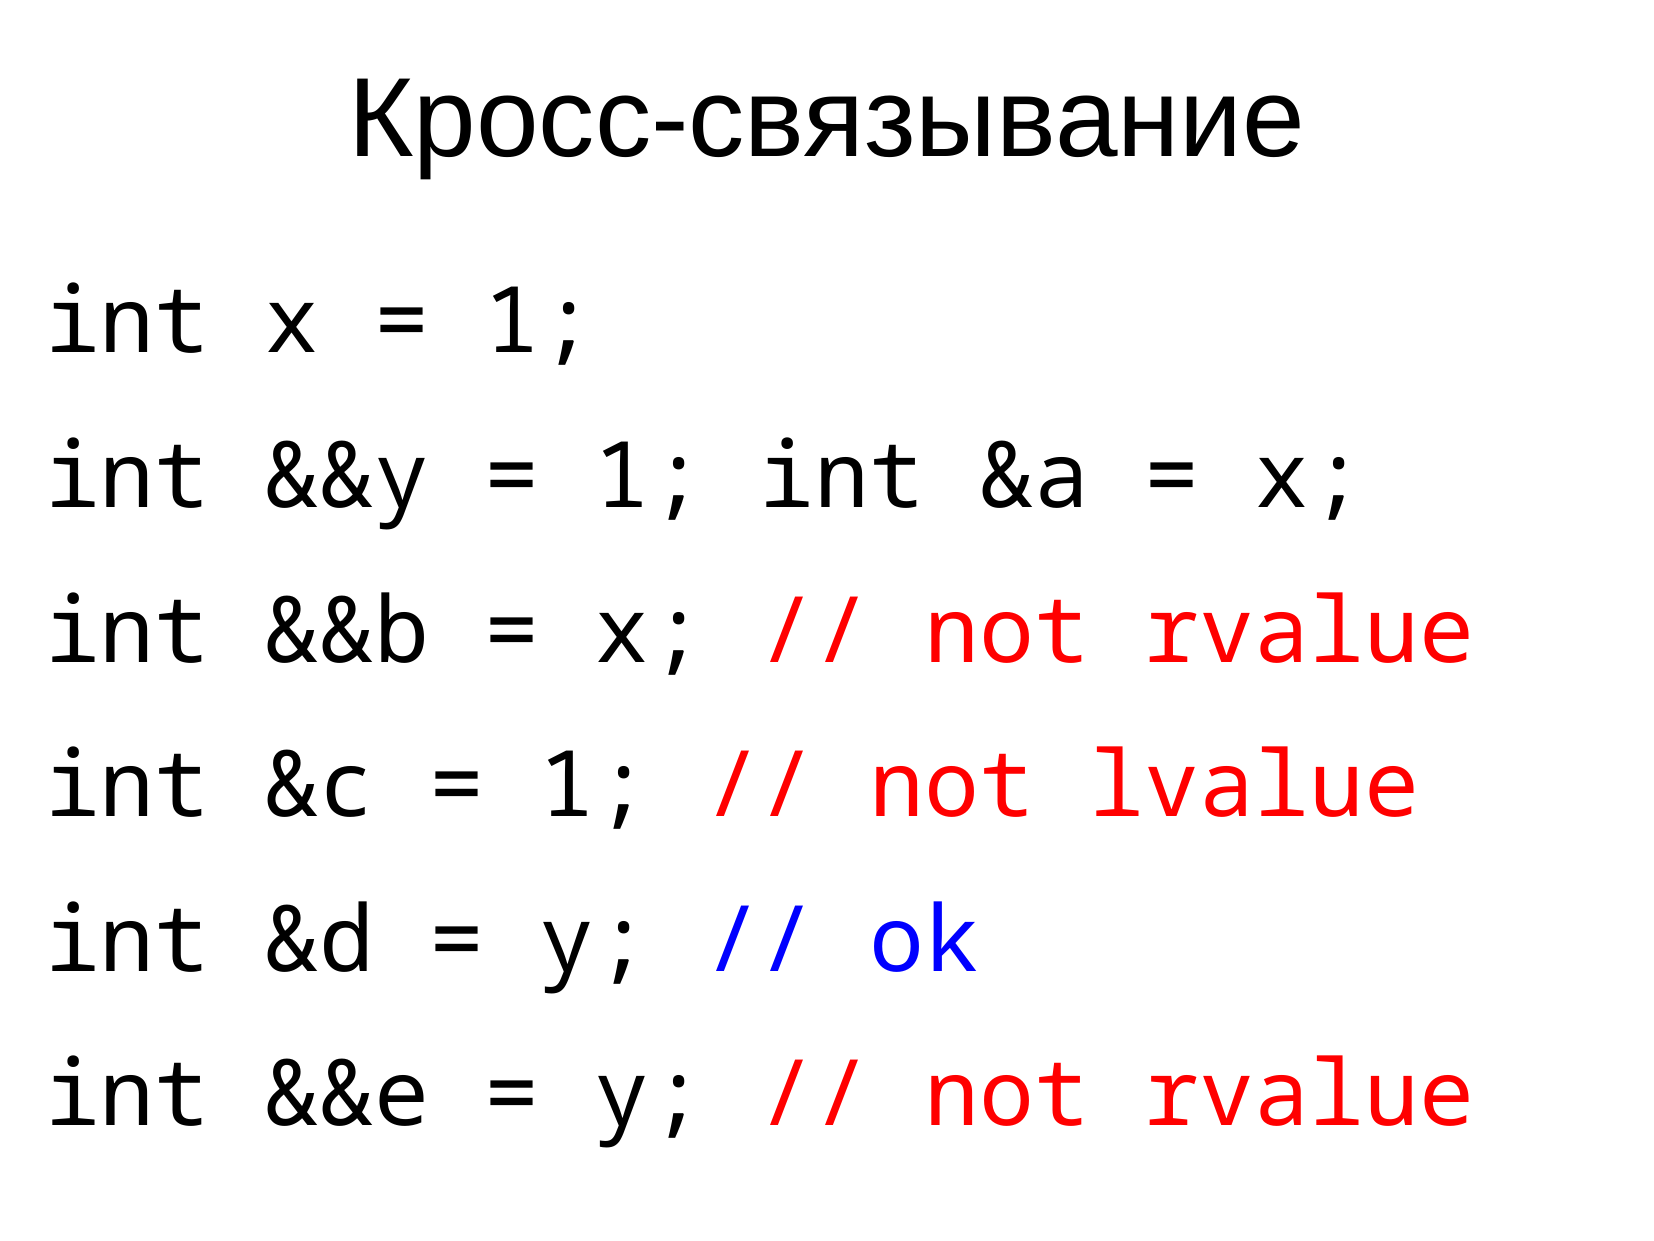

# Кросс-связывание
int x = 1;
int &&y = 1; int &a = x;
int &&b = x; // not rvalue
int &c = 1; // not lvalue
int &d = y; // ok
int &&e = y; // not rvalue